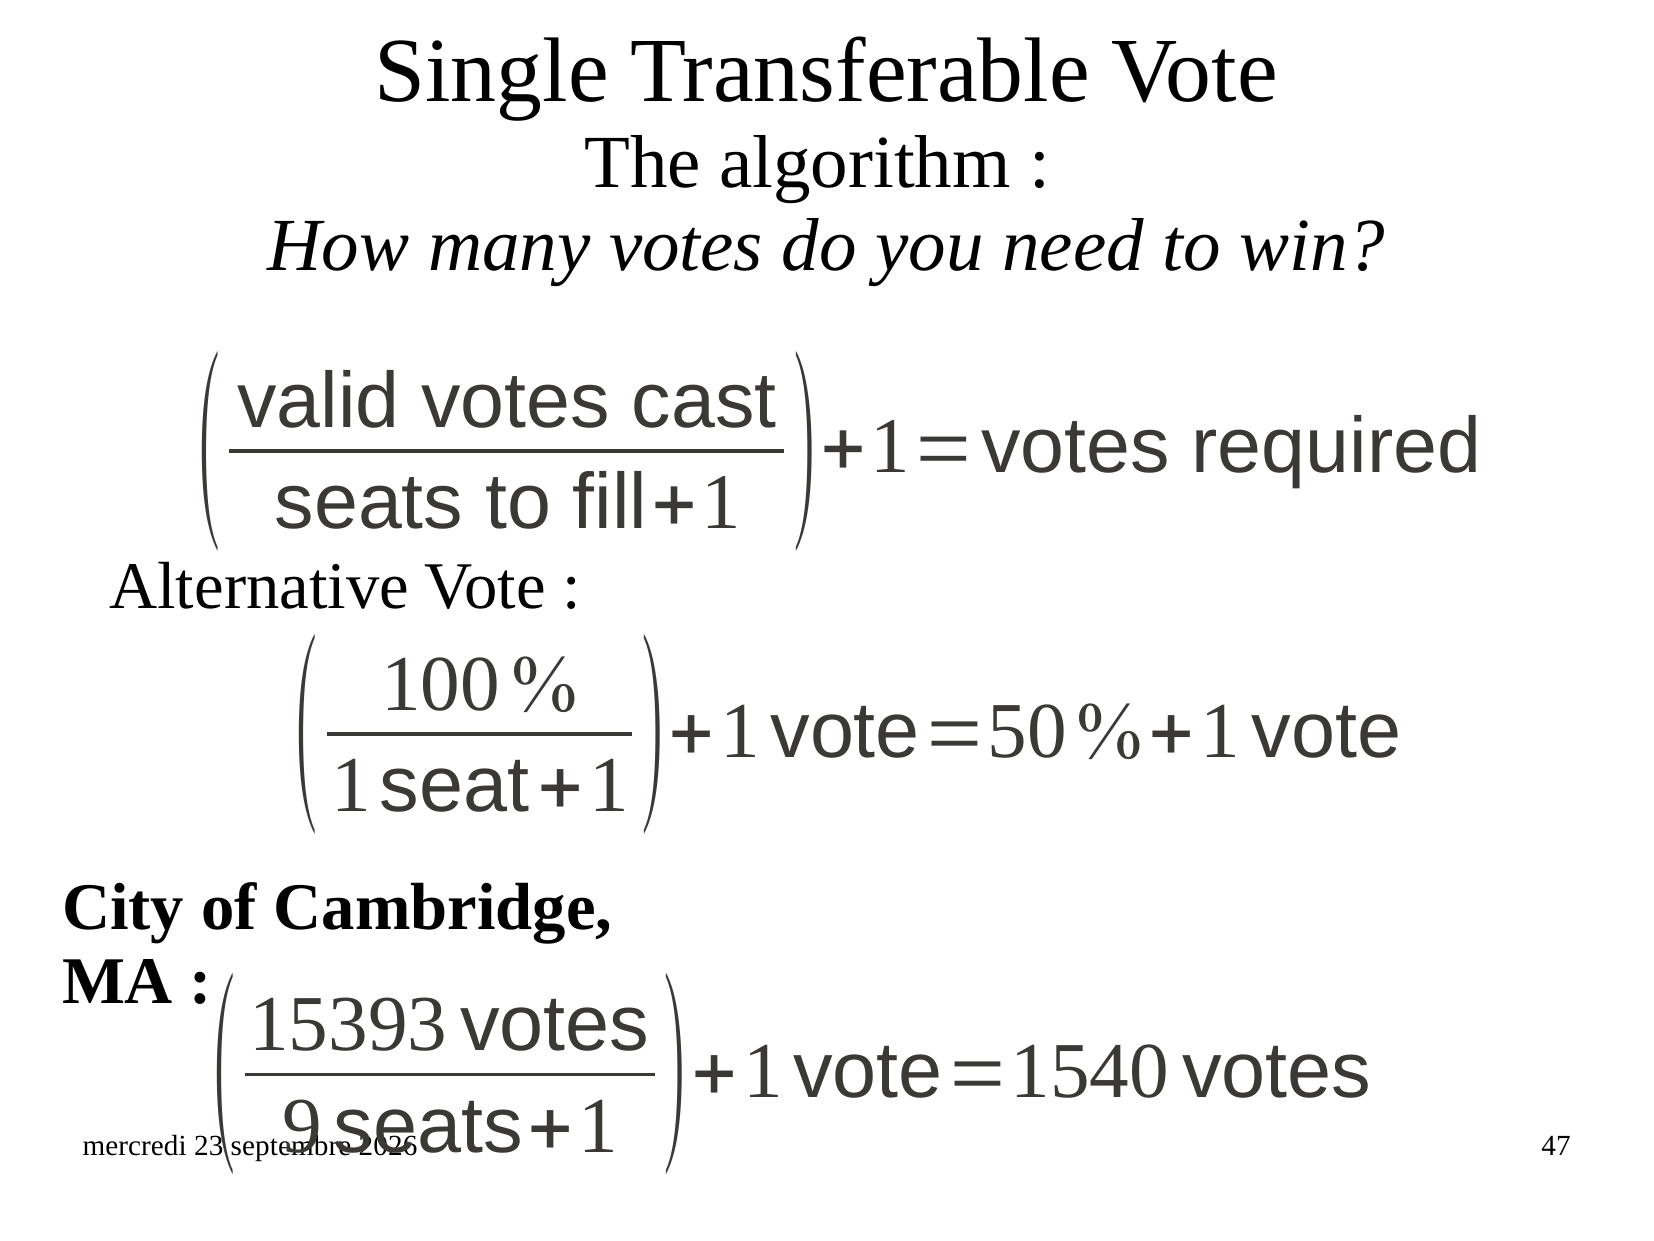

# Single Transferable Vote The algorithm : How many votes do you need to win?
Alternative Vote :
City of Cambridge, MA :
47